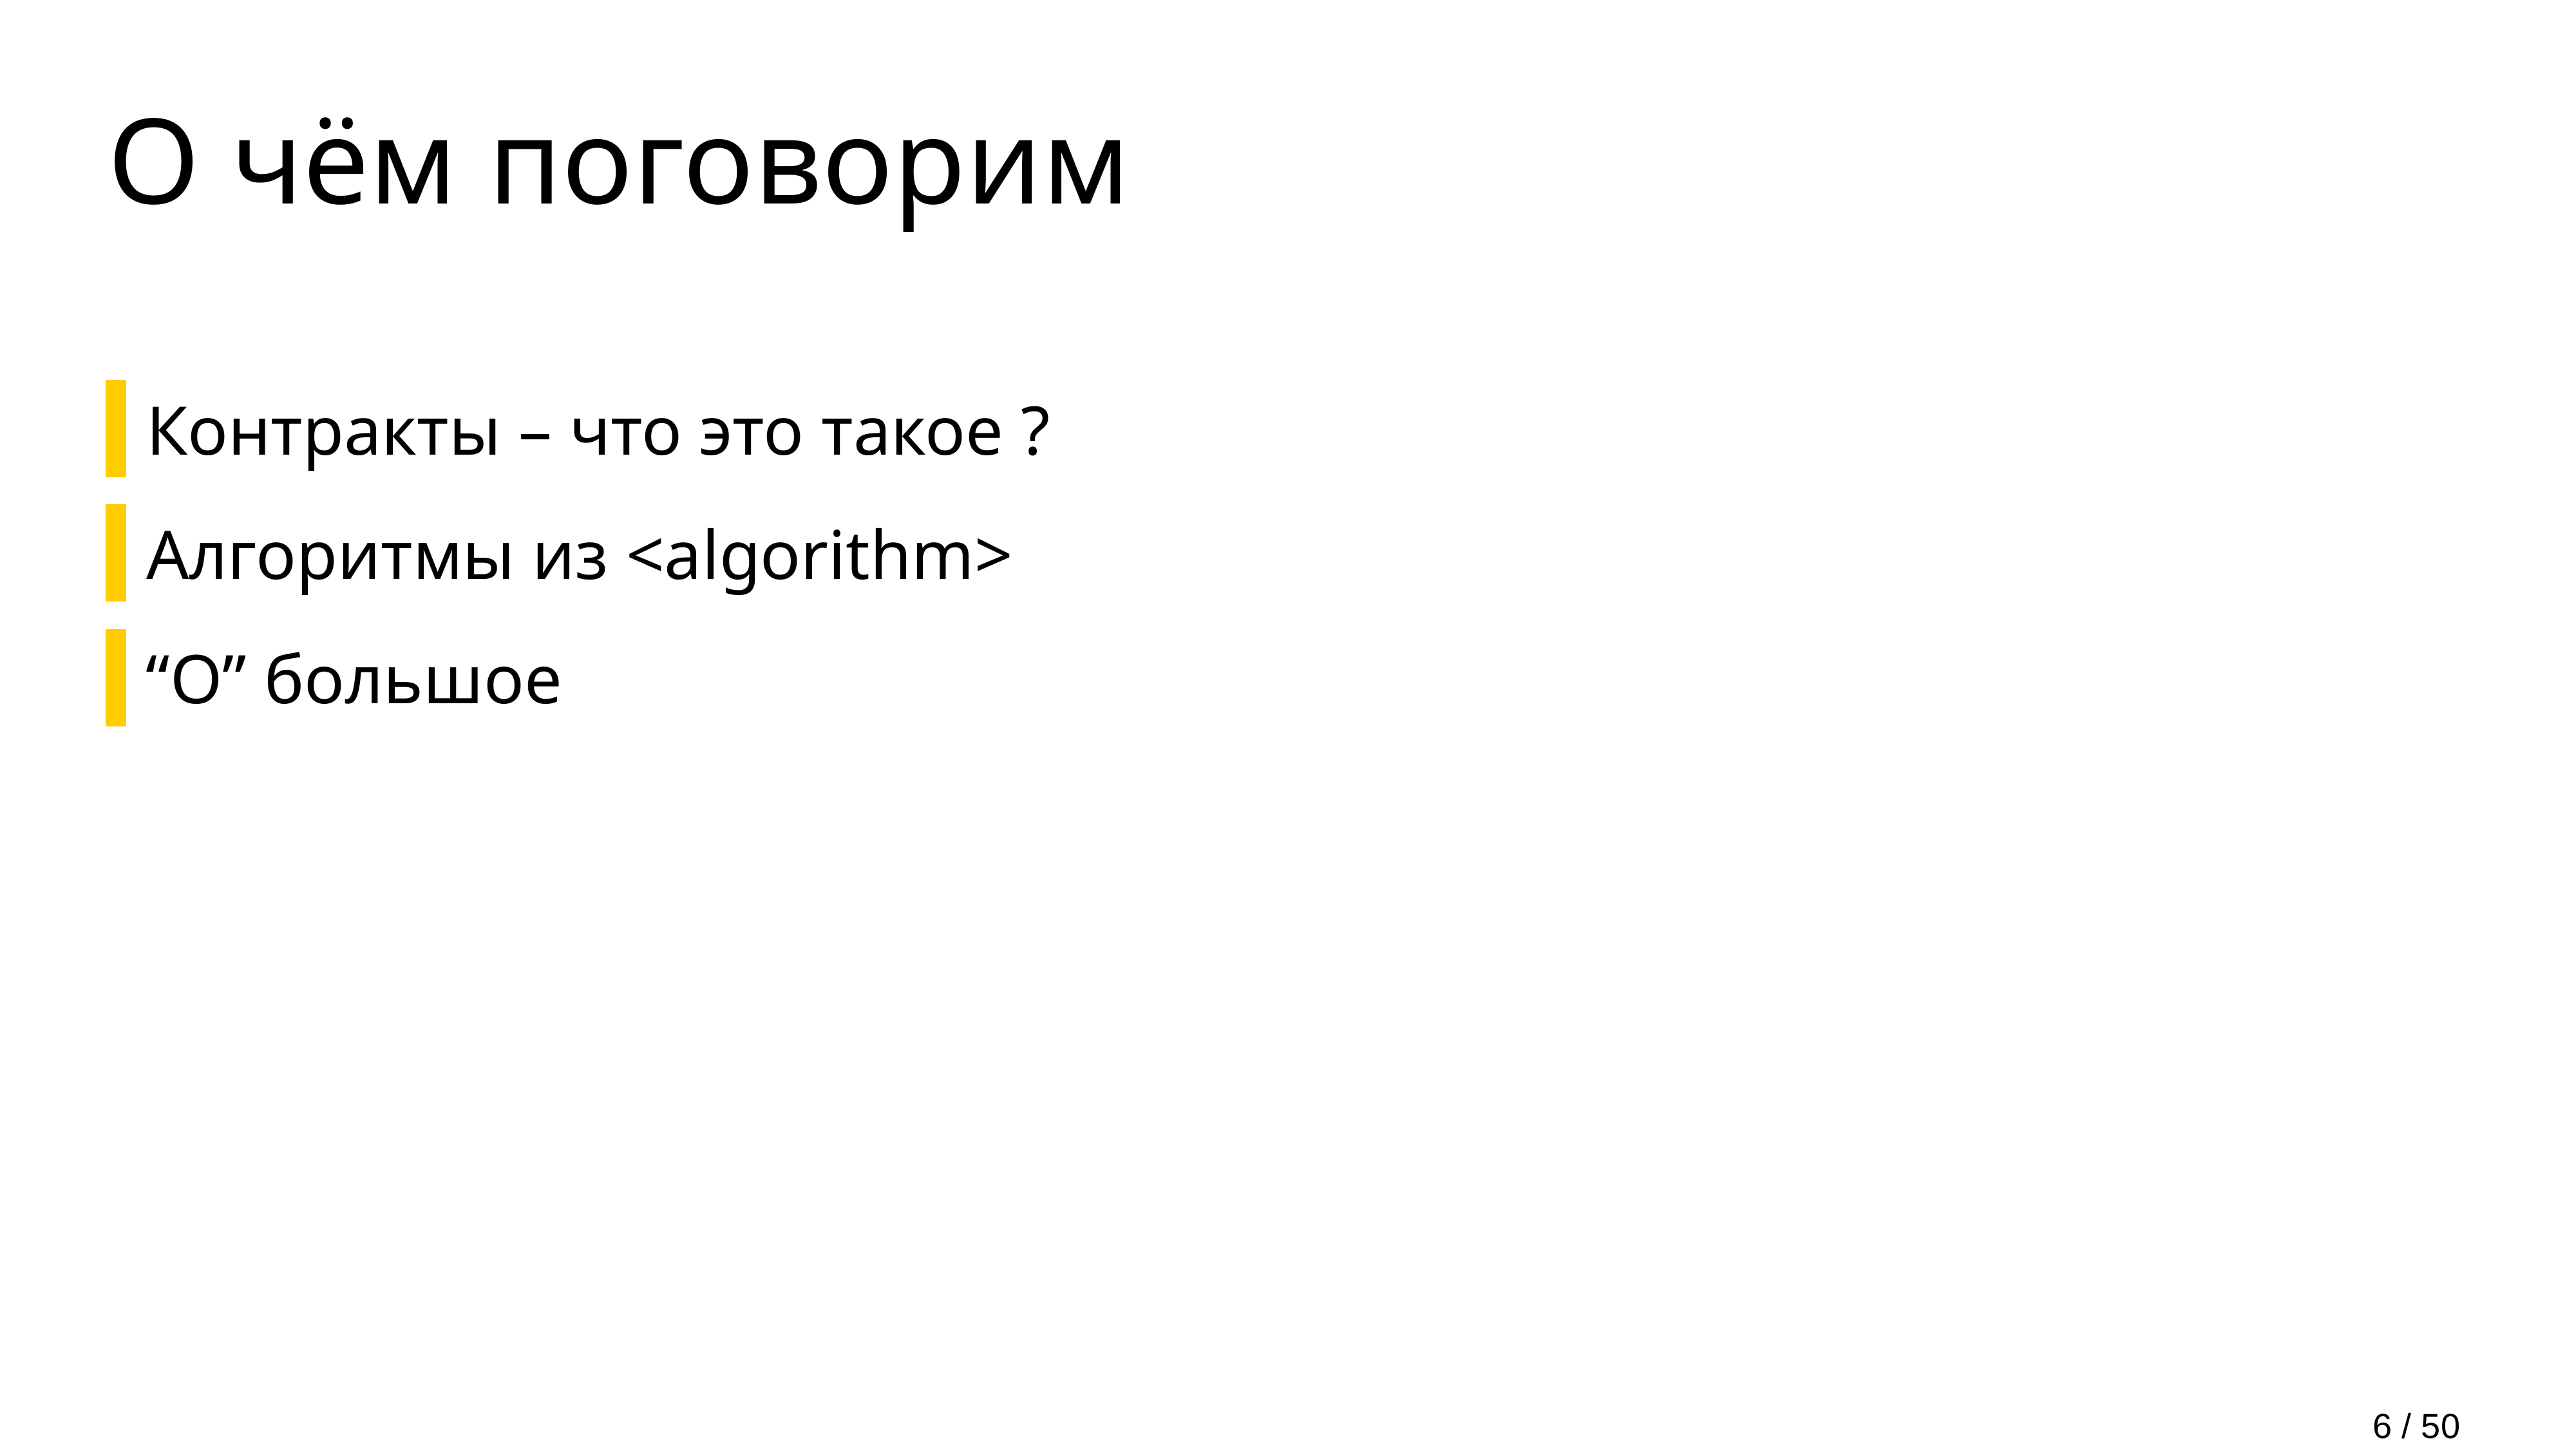

# О чём поговорим
 Контракты – что это такое ?
 Алгоритмы из <algorithm>
 “О” большое